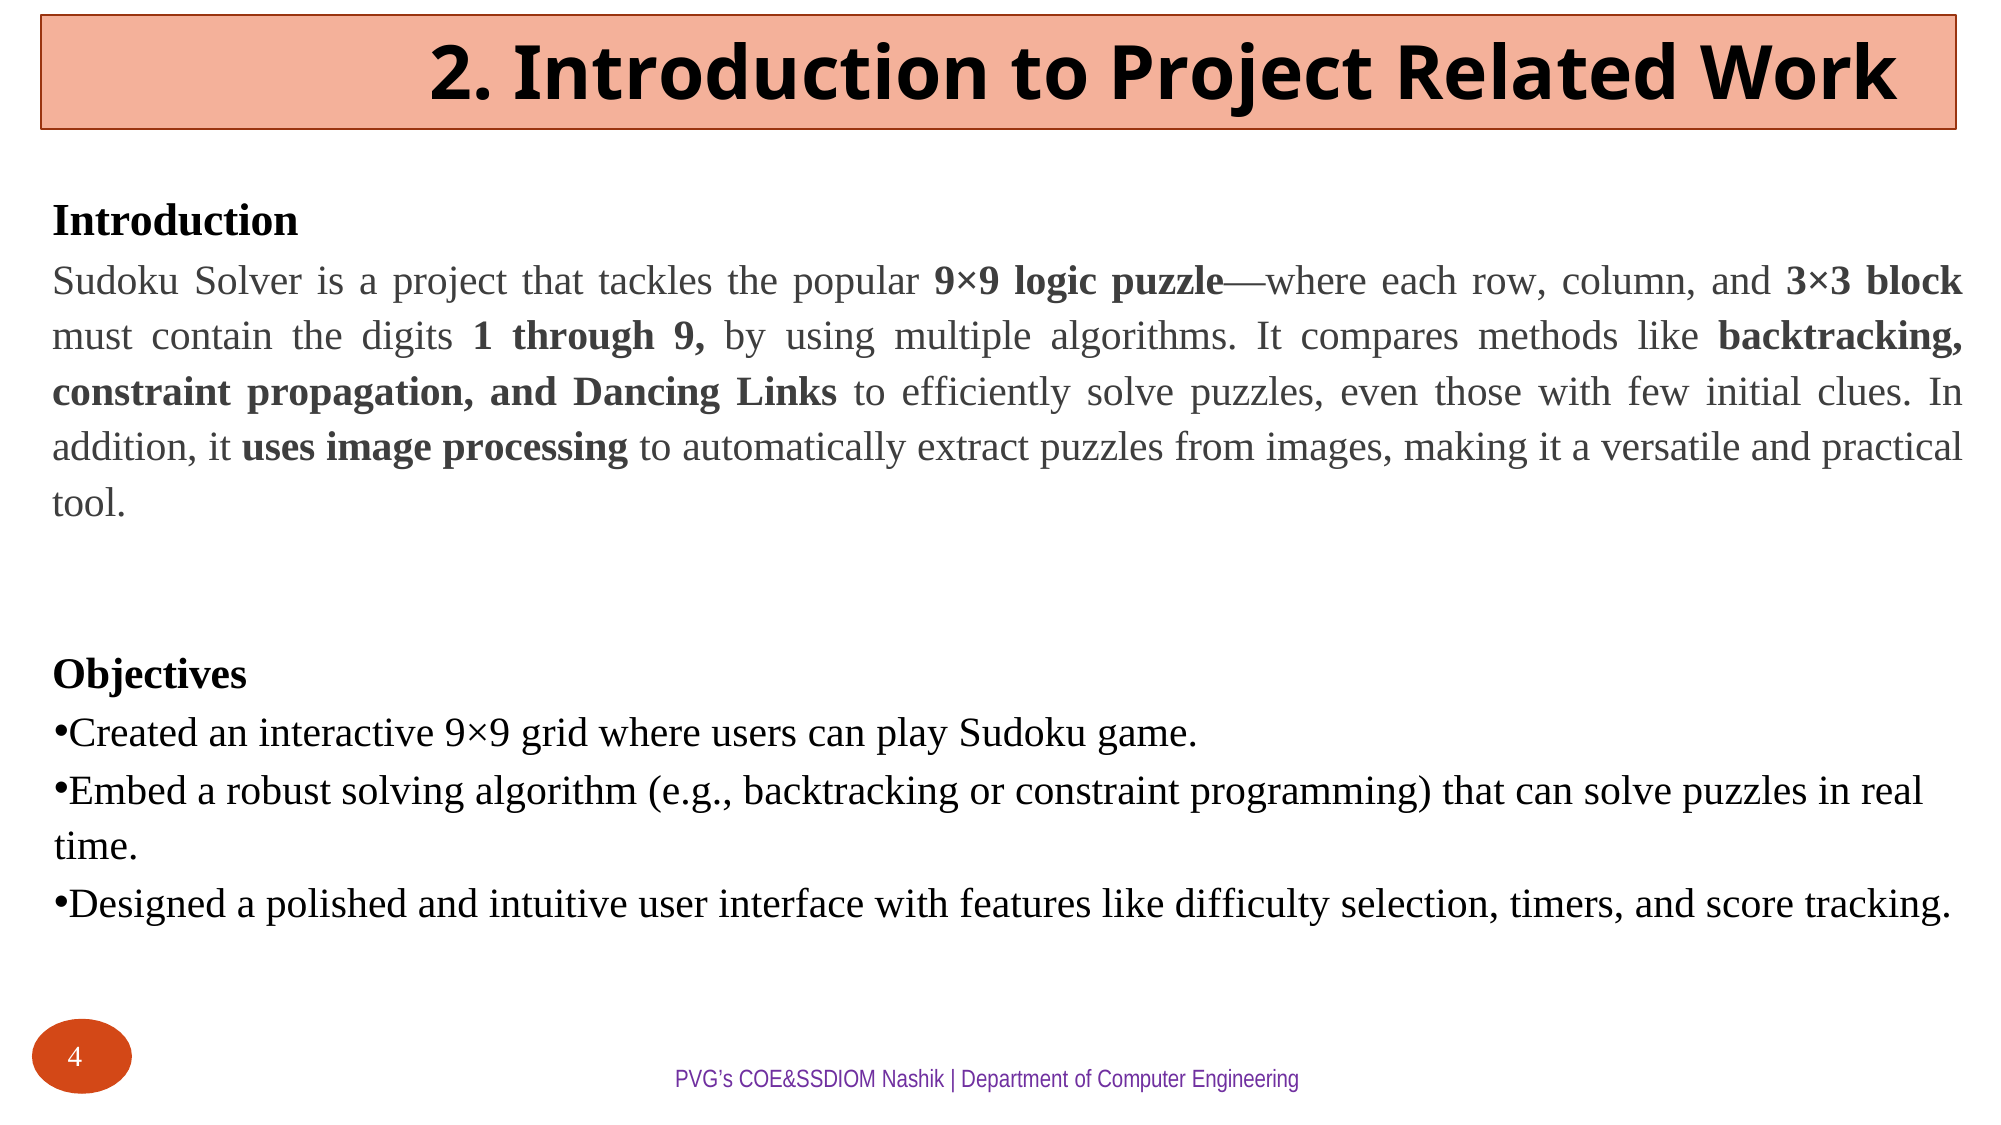

# 2. Introduction to Project Related Work
Introduction
Sudoku Solver is a project that tackles the popular 9×9 logic puzzle—where each row, column, and 3×3 block must contain the digits 1 through 9, by using multiple algorithms. It compares methods like backtracking, constraint propagation, and Dancing Links to efficiently solve puzzles, even those with few initial clues. In addition, it uses image processing to automatically extract puzzles from images, making it a versatile and practical tool.
Objectives
Created an interactive 9×9 grid where users can play Sudoku game.
Embed a robust solving algorithm (e.g., backtracking or constraint programming) that can solve puzzles in real time.
Designed a polished and intuitive user interface with features like difficulty selection, timers, and score tracking.
PVG’s COE&SSDIOM Nashik | Department of Computer Engineering